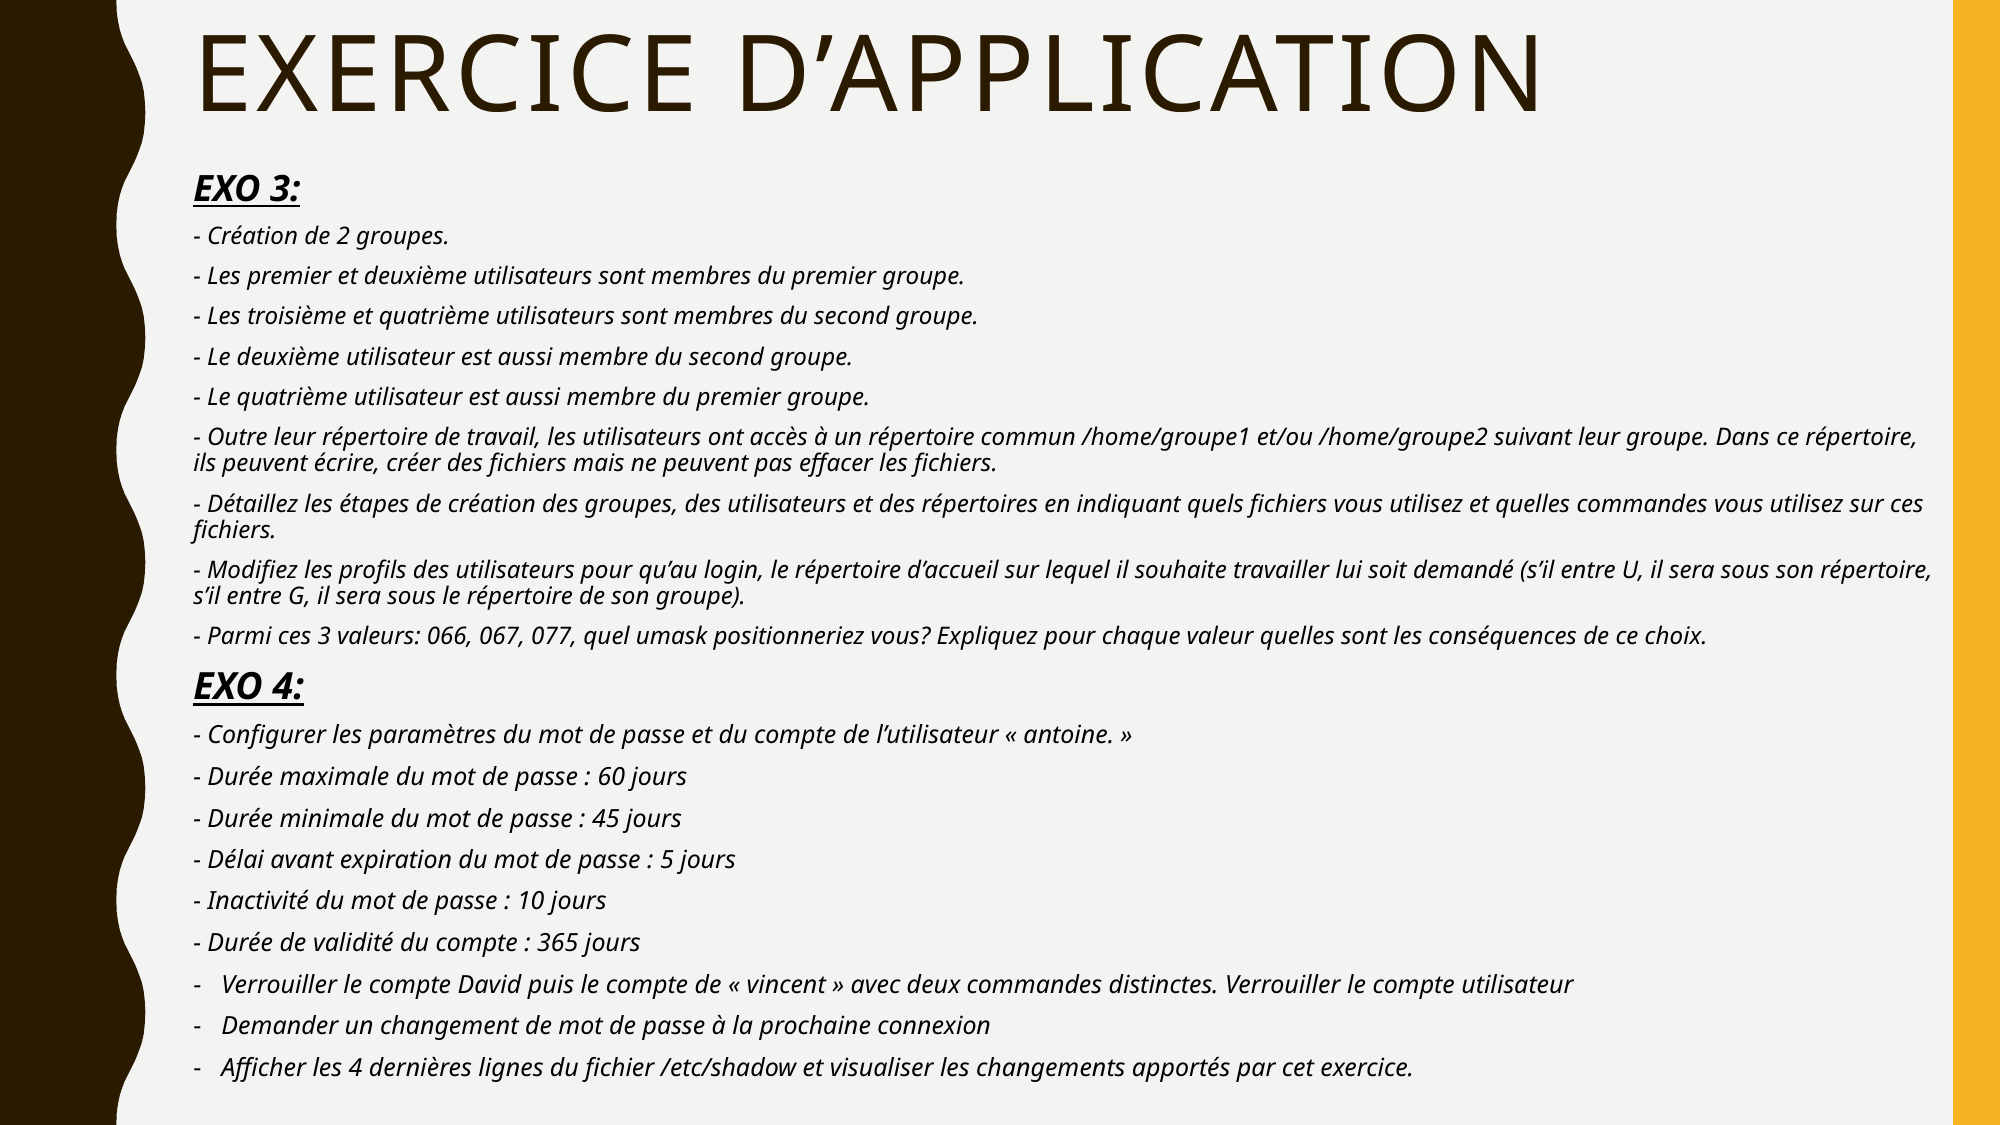

EXERCICE D’APPLICATION
# EXO 3:
- Création de 2 groupes.
- Les premier et deuxième utilisateurs sont membres du premier groupe.
- Les troisième et quatrième utilisateurs sont membres du second groupe.
- Le deuxième utilisateur est aussi membre du second groupe.
- Le quatrième utilisateur est aussi membre du premier groupe.
- Outre leur répertoire de travail, les utilisateurs ont accès à un répertoire commun /home/groupe1 et/ou /home/groupe2 suivant leur groupe. Dans ce répertoire, ils peuvent écrire, créer des fichiers mais ne peuvent pas effacer les fichiers.
- Détaillez les étapes de création des groupes, des utilisateurs et des répertoires en indiquant quels fichiers vous utilisez et quelles commandes vous utilisez sur ces fichiers.
- Modifiez les profils des utilisateurs pour qu’au login, le répertoire d’accueil sur lequel il souhaite travailler lui soit demandé (s’il entre U, il sera sous son répertoire, s’il entre G, il sera sous le répertoire de son groupe).
- Parmi ces 3 valeurs: 066, 067, 077, quel umask positionneriez vous? Expliquez pour chaque valeur quelles sont les conséquences de ce choix.
EXO 4:
- Configurer les paramètres du mot de passe et du compte de l’utilisateur « antoine. »
- Durée maximale du mot de passe : 60 jours
- Durée minimale du mot de passe : 45 jours
- Délai avant expiration du mot de passe : 5 jours
- Inactivité du mot de passe : 10 jours
- Durée de validité du compte : 365 jours
Verrouiller le compte David puis le compte de « vincent » avec deux commandes distinctes. Verrouiller le compte utilisateur
Demander un changement de mot de passe à la prochaine connexion
Afficher les 4 dernières lignes du fichier /etc/shadow et visualiser les changements apportés par cet exercice.